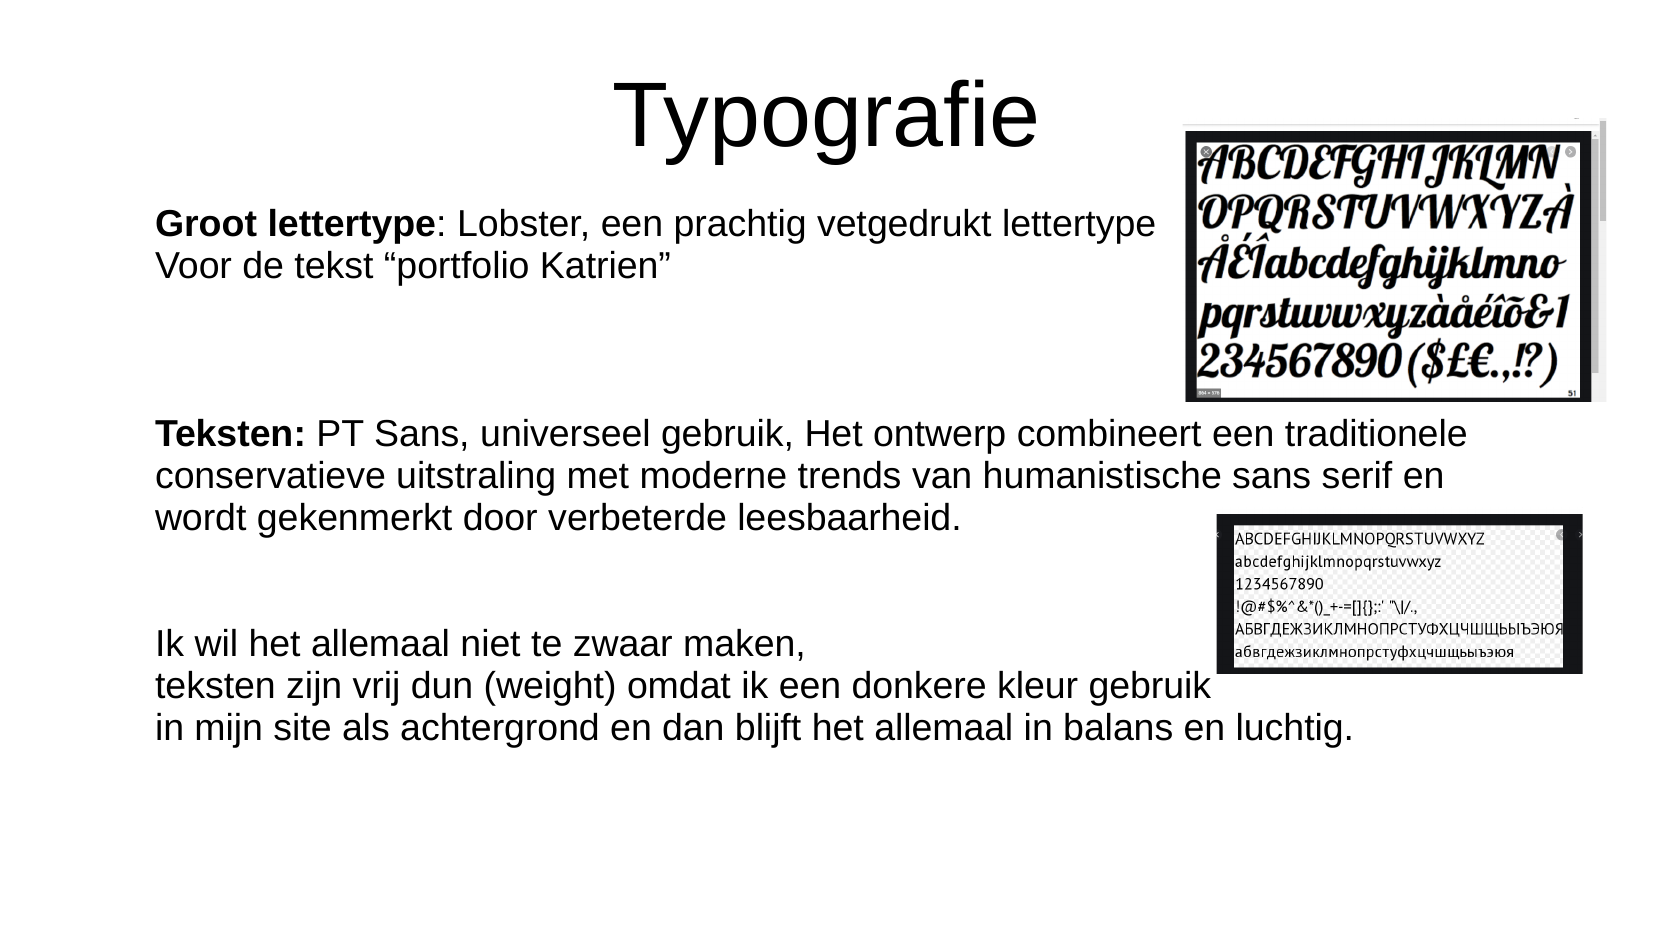

# Typografie
Groot lettertype: Lobster, een prachtig vetgedrukt lettertype
Voor de tekst “portfolio Katrien”
Teksten: PT Sans, universeel gebruik, Het ontwerp combineert een traditionele conservatieve uitstraling met moderne trends van humanistische sans serif en wordt gekenmerkt door verbeterde leesbaarheid.
Ik wil het allemaal niet te zwaar maken,
teksten zijn vrij dun (weight) omdat ik een donkere kleur gebruik
in mijn site als achtergrond en dan blijft het allemaal in balans en luchtig.